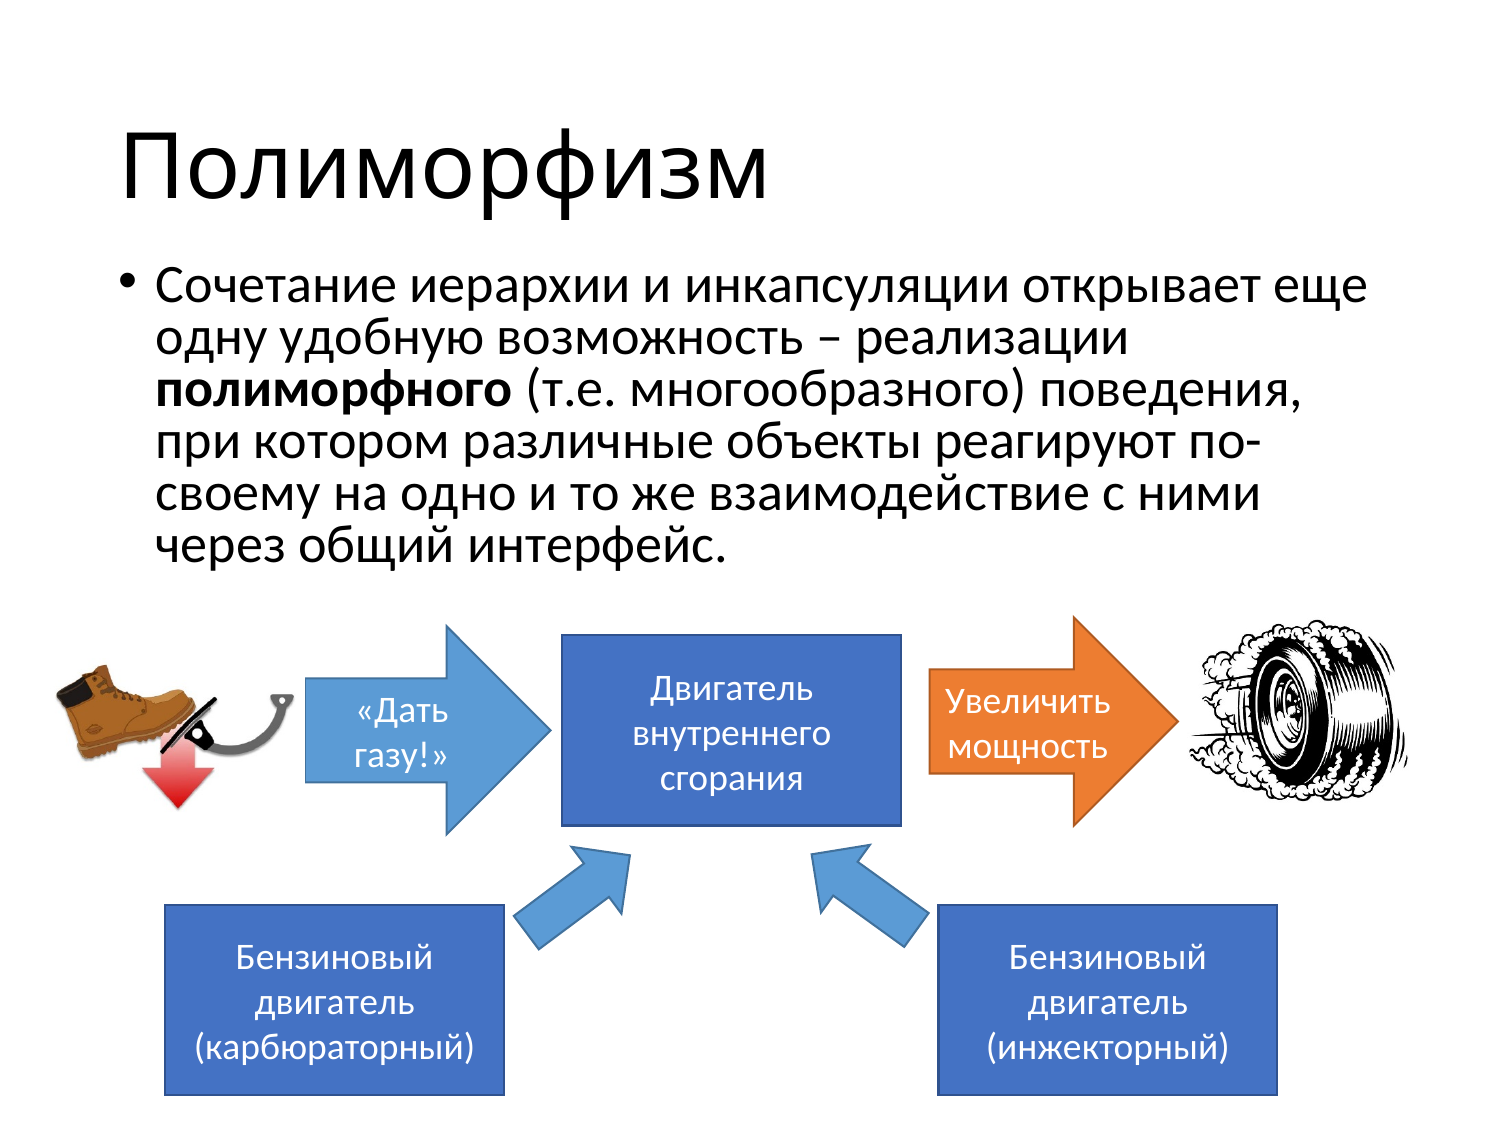

# Полиморфизм
Сочетание иерархии и инкапсуляции открывает еще одну удобную возможность – реализации полиморфного (т.е. многообразного) поведения, при котором различные объекты реагируют по-своему на одно и то же взаимодействие с ними через общий интерфейс.
Увеличить мощность
«Дать газу!»
Двигатель
внутреннего сгорания
Бензиновый двигатель (карбюраторный)
Бензиновый двигатель (инжекторный)